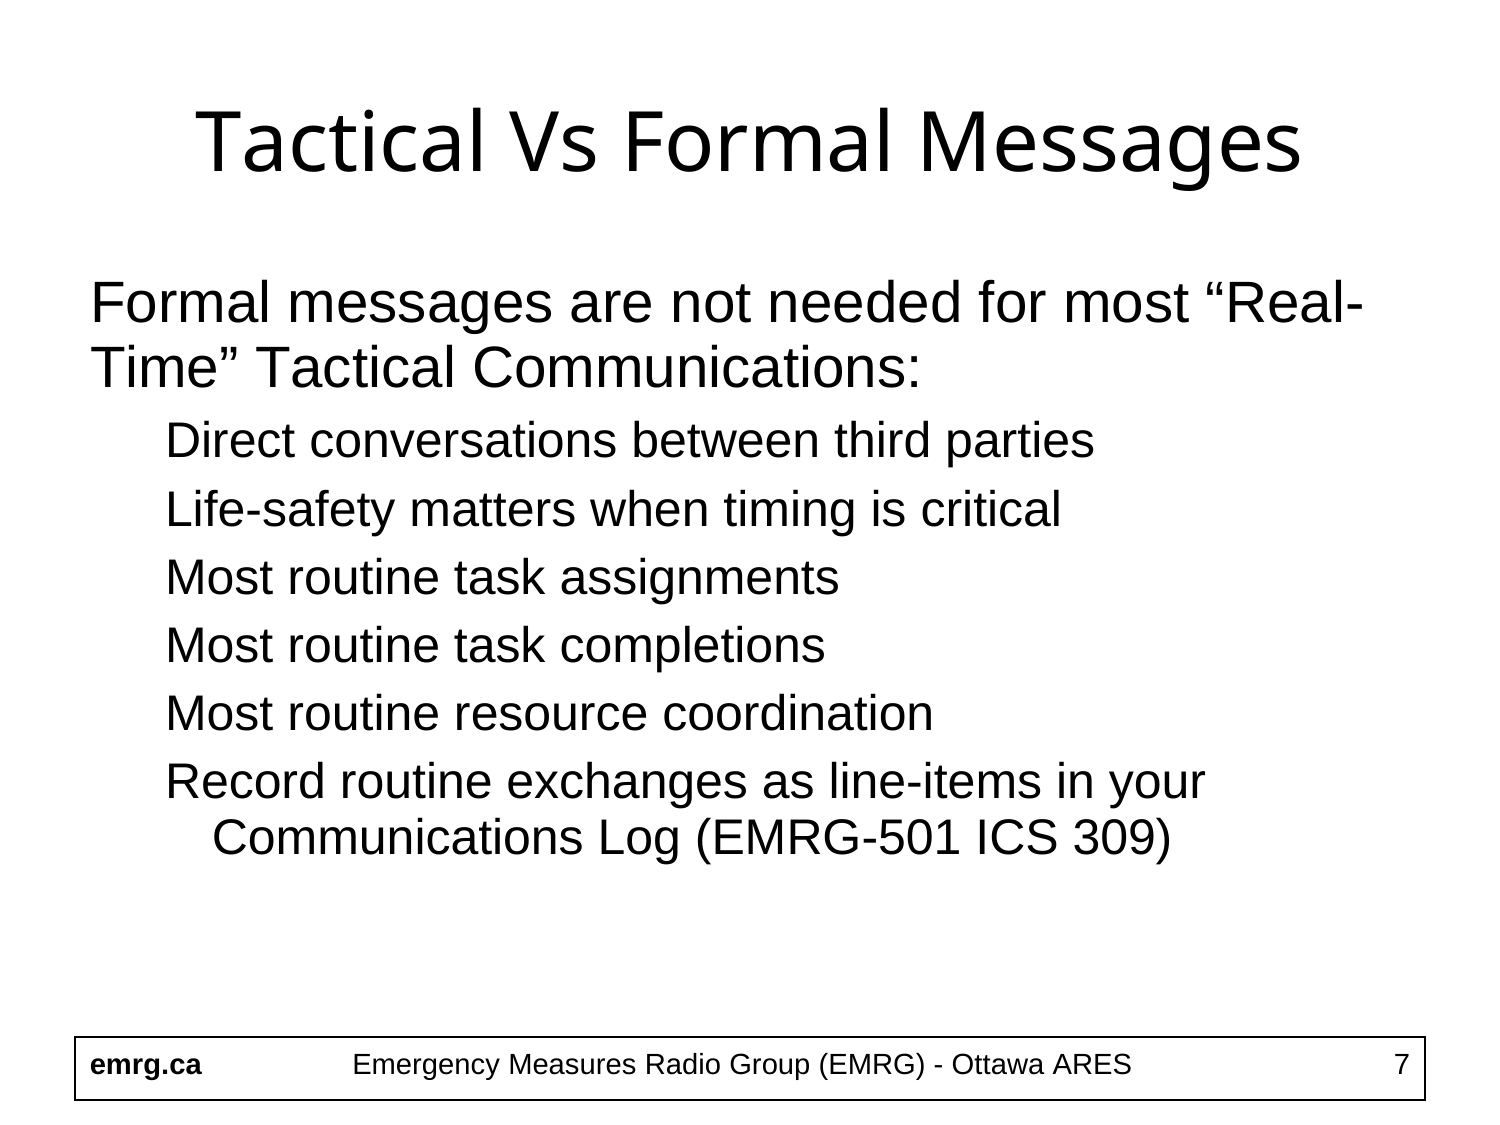

# Tactical Vs Formal Messages
Formal messages are not needed for most “Real-Time” Tactical Communications:
Direct conversations between third parties
Life-safety matters when timing is critical
Most routine task assignments
Most routine task completions
Most routine resource coordination
Record routine exchanges as line-items in your Communications Log (EMRG-501 ICS 309)
Emergency Measures Radio Group (EMRG) - Ottawa ARES